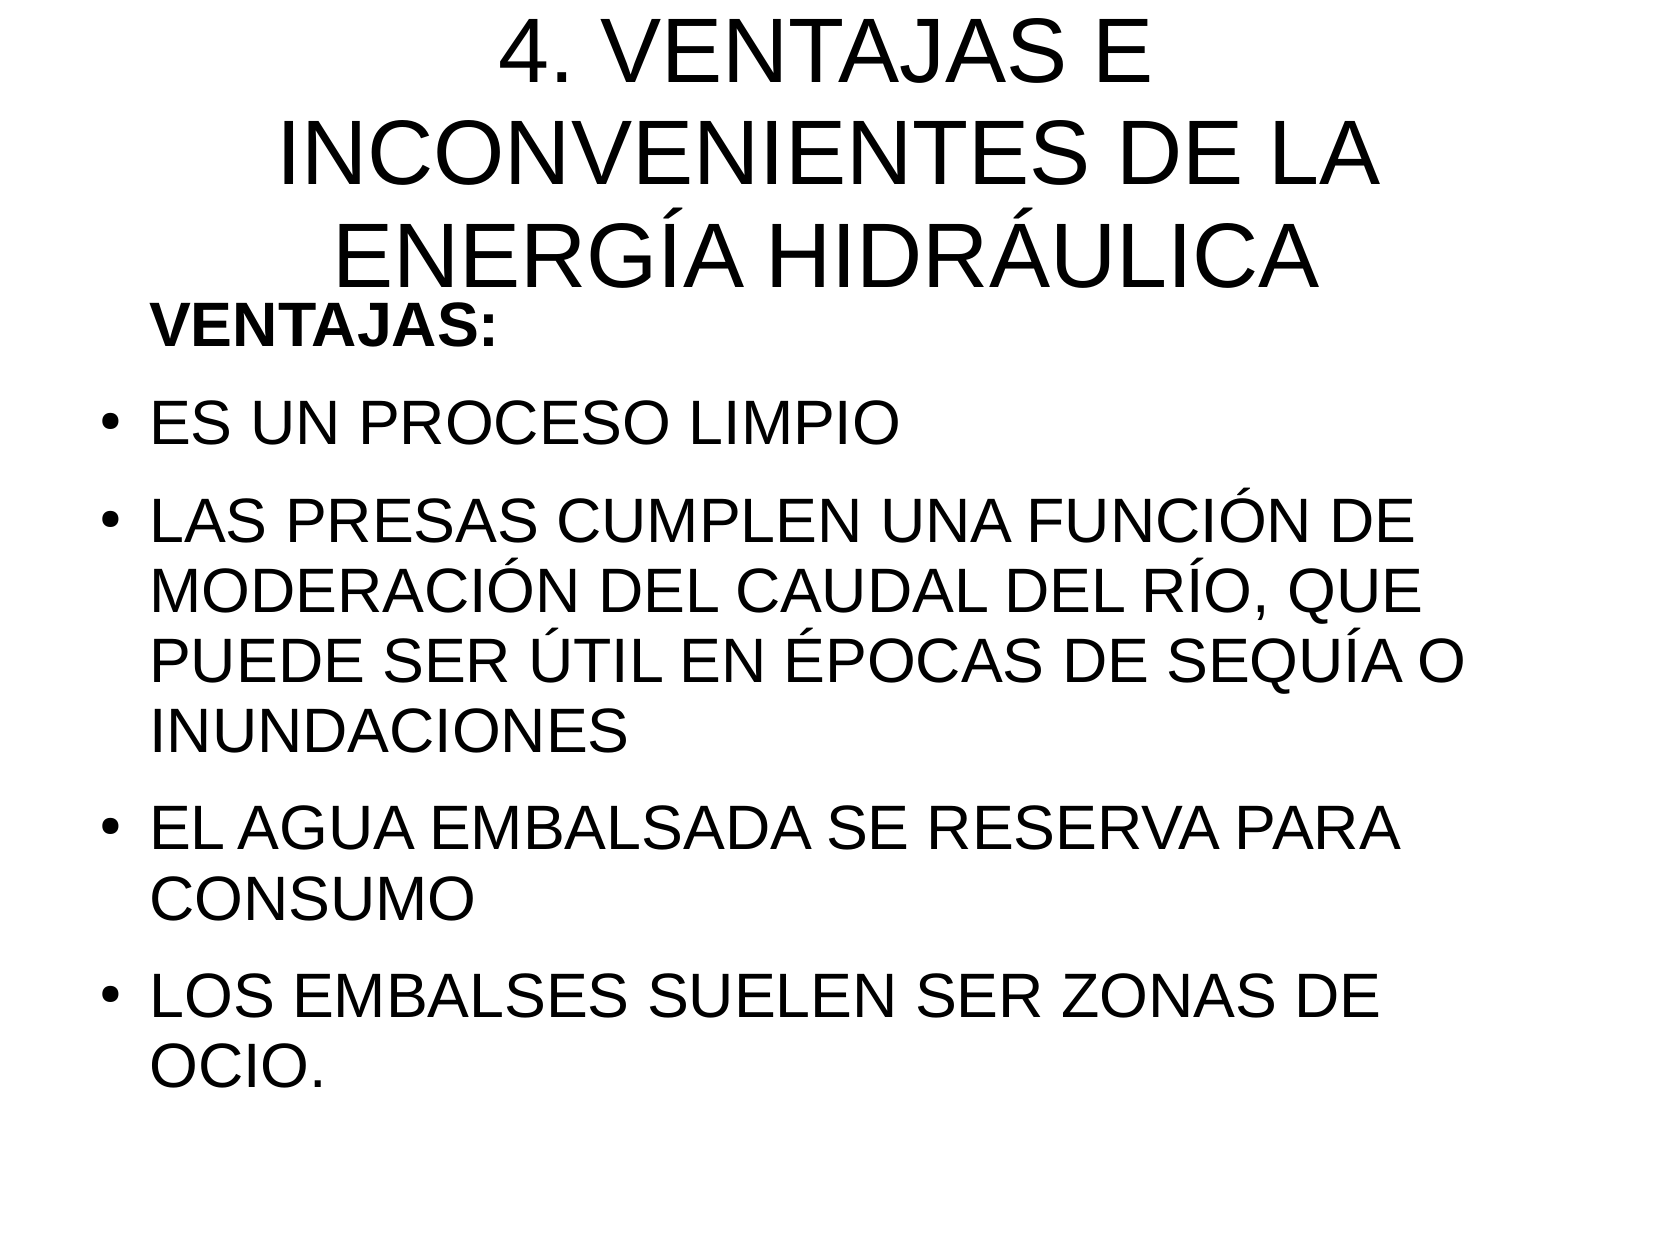

# 4. VENTAJAS E INCONVENIENTES DE LA ENERGÍA HIDRÁULICA
VENTAJAS:
ES UN PROCESO LIMPIO
LAS PRESAS CUMPLEN UNA FUNCIÓN DE MODERACIÓN DEL CAUDAL DEL RÍO, QUE PUEDE SER ÚTIL EN ÉPOCAS DE SEQUÍA O INUNDACIONES
EL AGUA EMBALSADA SE RESERVA PARA CONSUMO
LOS EMBALSES SUELEN SER ZONAS DE OCIO.